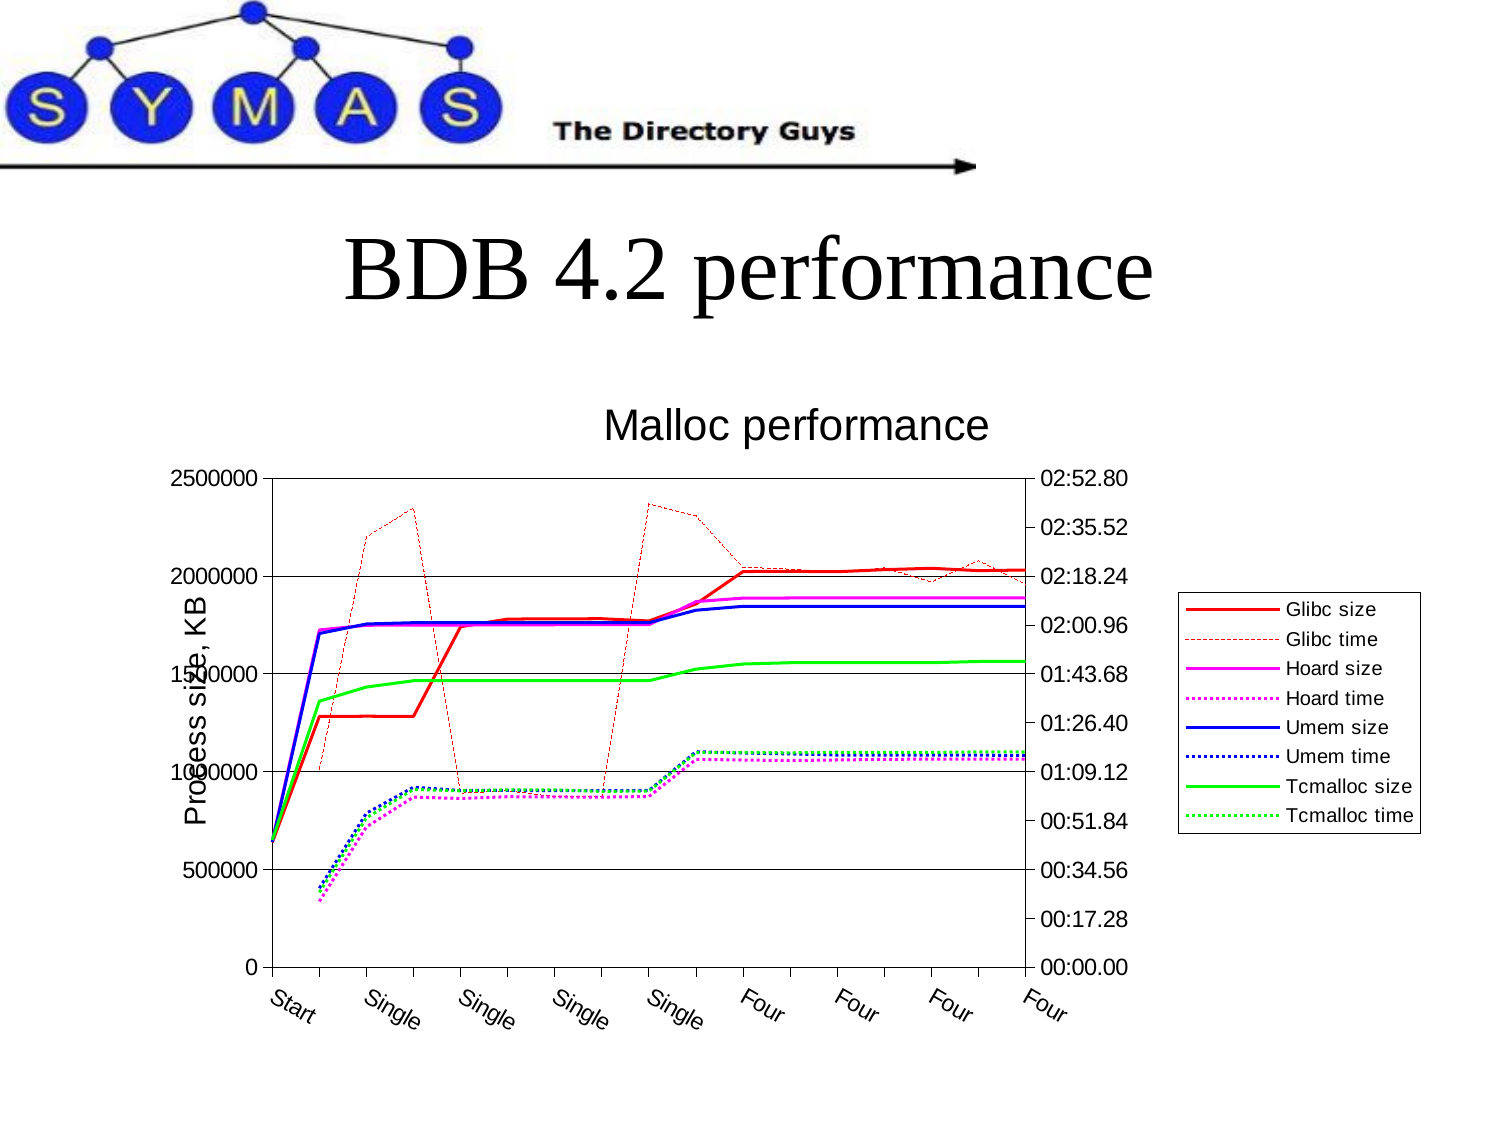

# BDB 4.2 performance
### Chart: Malloc performance
| Category | Glibc size | Hoard size | Umem size | Tcmalloc size | Glibc time | Hoard time | Umem time | Tcmalloc time |
|---|---|---|---|---|---|---|---|---|
| Start | 638172.0 | 646096.0 | 640020.0 | 650552.0 | None | None | None | None |
| Single | 1282344.0 | 1724868.0 | 1706960.0 | 1360764.0 | 0.000807175925925926 | 0.000268981481481481 | 0.00032337962962963 | 0.000306134259259259 |
| Single | 1283492.0 | 1748780.0 | 1755540.0 | 1433016.0 | 0.00176099537037037 | 0.000574189814814815 | 0.000630092592592593 | 0.000611226851851852 |
| Single | 1282528.0 | 1749976.0 | 1762060.0 | 1465172.0 | 0.00188032407407407 | 0.000696064814814815 | 0.000736342592592593 | 0.000727314814814815 |
| Single | 1741532.0 | 1750200.0 | 1762060.0 | 1465172.0 | 0.000712152777777778 | 0.000690393518518518 | 0.000723032407407407 | 0.000721643518518518 |
| Single | 1780452.0 | 1750916.0 | 1762060.0 | 1465172.0 | 0.000721990740740741 | 0.000697453703703704 | 0.000723263888888889 | 0.000725462962962963 |
| Single | 1781746.0 | 1751512.0 | 1762060.0 | 1465172.0 | 0.000697685185185185 | 0.000696527777777778 | 0.000722569444444444 | 0.000725694444444444 |
| Single | 1782500.0 | 1751788.0 | 1762060.0 | 1465172.0 | 0.000698726851851852 | 0.000695833333333333 | 0.000721875 | 0.000719328703703704 |
| Single | 1770976.0 | 1751512.0 | 1762060.0 | 1465172.0 | 0.00189548611111111 | 0.000698263888888889 | 0.00072337962962963 | 0.000720833333333333 |
| Four | 1857824.0 | 1870044.0 | 1825932.0 | 1524808.0 | 0.0018462962962963 | 0.000850115740740741 | 0.000881597222222222 | 0.000877662037037037 |
| Four | 2023764.0 | 1887724.0 | 1845892.0 | 1550788.0 | 0.00163680555555556 | 0.000847569444444444 | 0.000876388888888889 | 0.000879050925925926 |
| Four | 2024556.0 | 1888256.0 | 1845892.0 | 1557308.0 | 0.00162858796296296 | 0.000845601851851852 | 0.000872685185185185 | 0.000877083333333333 |
| Four | 2022688.0 | 1888660.0 | 1845892.0 | 1557308.0 | 0.001615625 | 0.000847800925925926 | 0.000867939814814815 | 0.000879398148148148 |
| Four | 2033400.0 | 1888384.0 | 1845892.0 | 1557308.0 | 0.00163391203703704 | 0.000850231481481481 | 0.000868171296296296 | 0.000878819444444444 |
| Four | 2040288.0 | 1888608.0 | 1845892.0 | 1557308.0 | 0.00157696759259259 | 0.000851388888888889 | 0.000867824074074074 | 0.000878819444444444 |
| Four | 2028284.0 | 1888300.0 | 1845892.0 | 1563828.0 | 0.00166412037037037 | 0.000851041666666667 | 0.000867476851851852 | 0.000880902777777778 |
| Four | 2031356.0 | 1888448.0 | 1845892.0 | 1563828.0 | 0.00156666666666667 | 0.000851273148148148 | 0.000866666666666667 | 0.000880324074074074 |